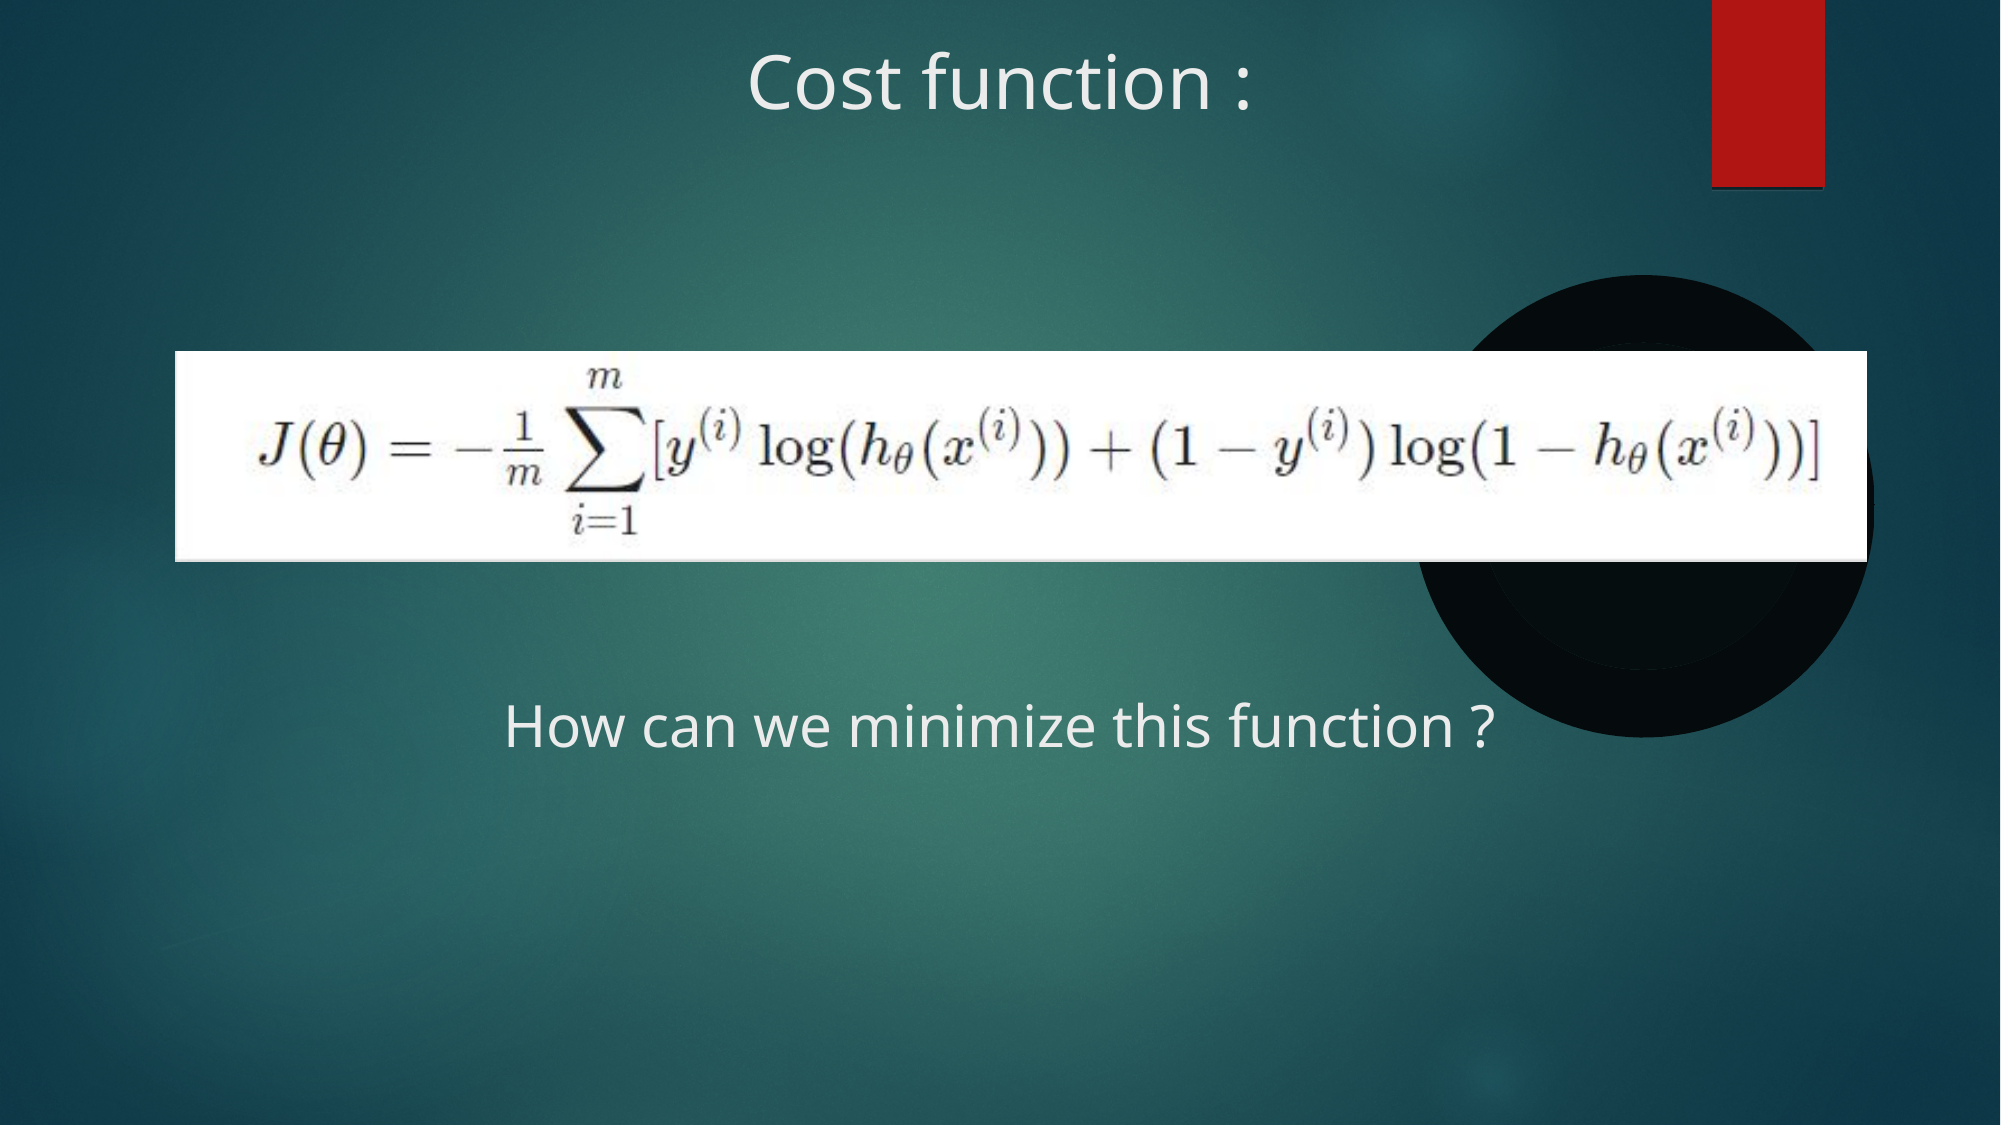

Cost function :
How can we minimize this function ?